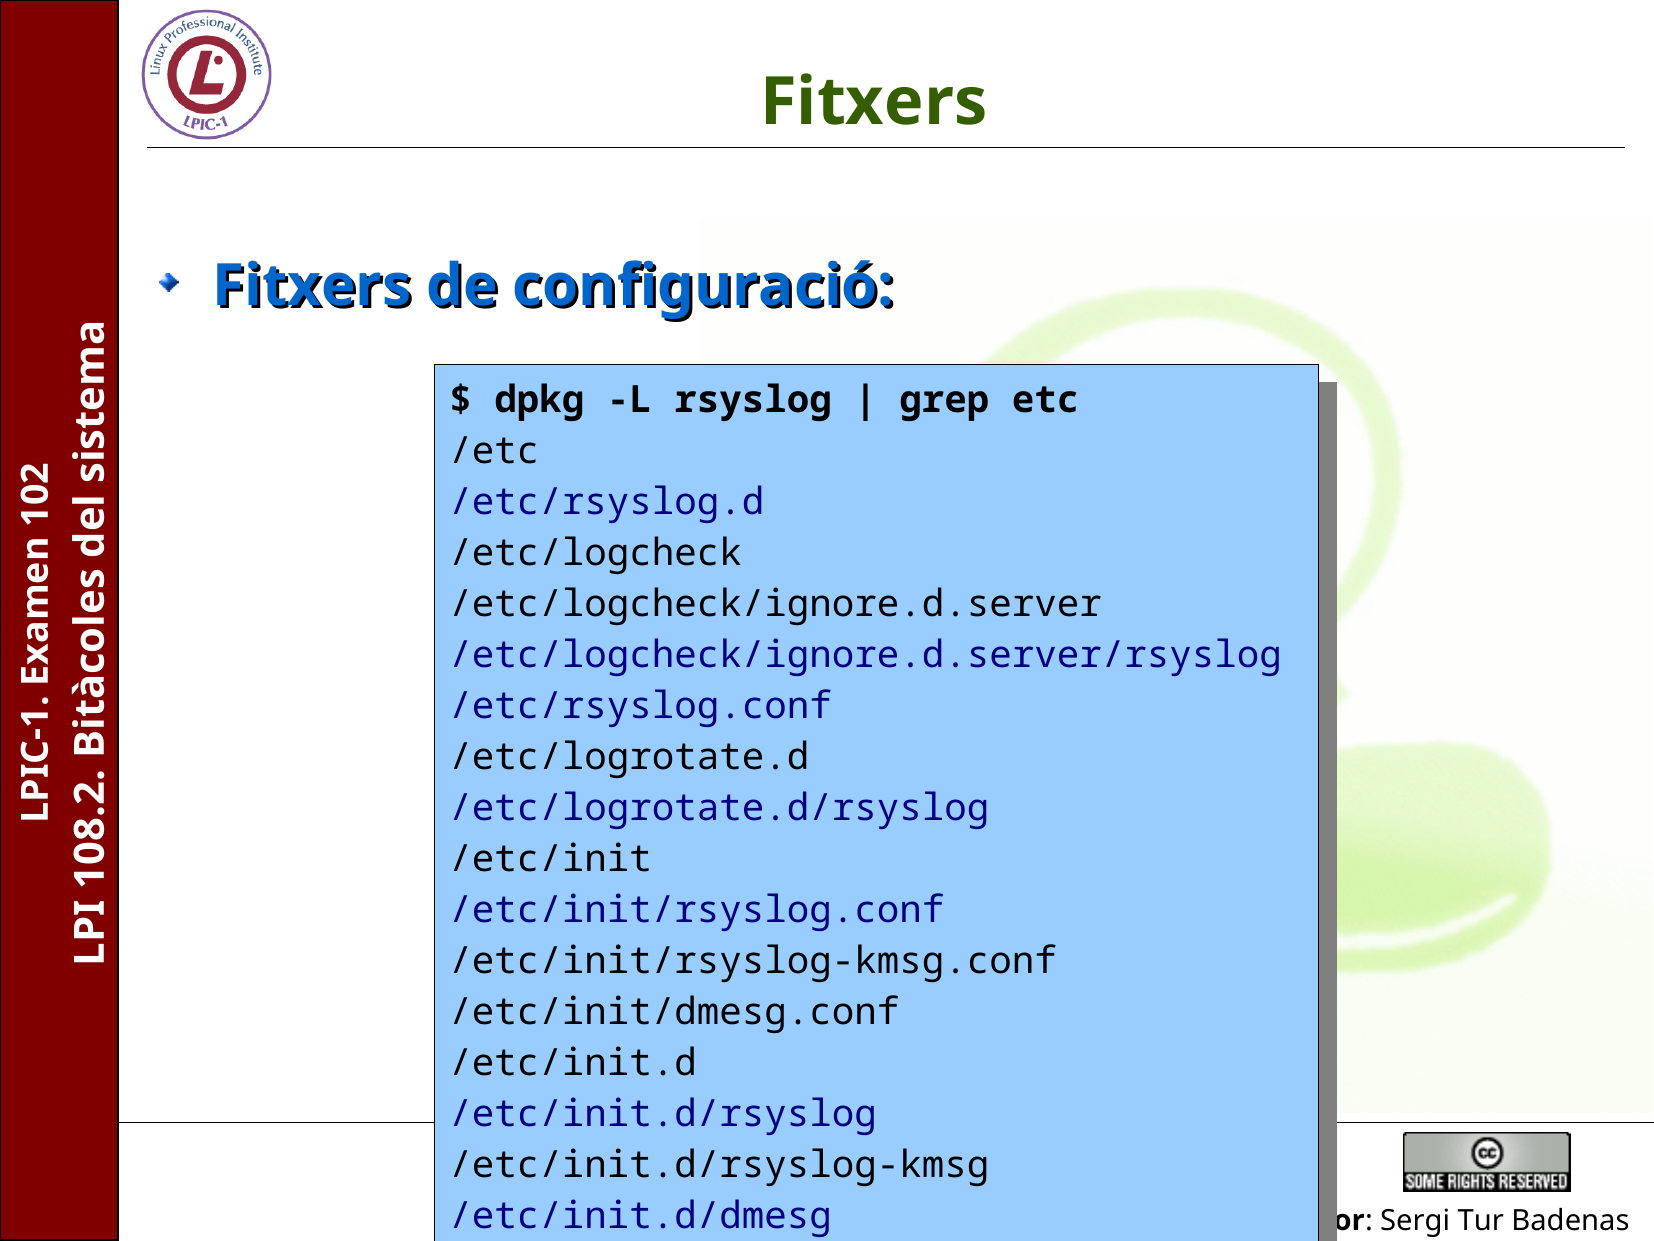

# Fitxers
Fitxers de configuració:
$ dpkg -L rsyslog | grep etc
/etc
/etc/rsyslog.d
/etc/logcheck
/etc/logcheck/ignore.d.server
/etc/logcheck/ignore.d.server/rsyslog
/etc/rsyslog.conf
/etc/logrotate.d
/etc/logrotate.d/rsyslog
/etc/init
/etc/init/rsyslog.conf
/etc/init/rsyslog-kmsg.conf
/etc/init/dmesg.conf
/etc/init.d
/etc/init.d/rsyslog
/etc/init.d/rsyslog-kmsg
/etc/init.d/dmesg